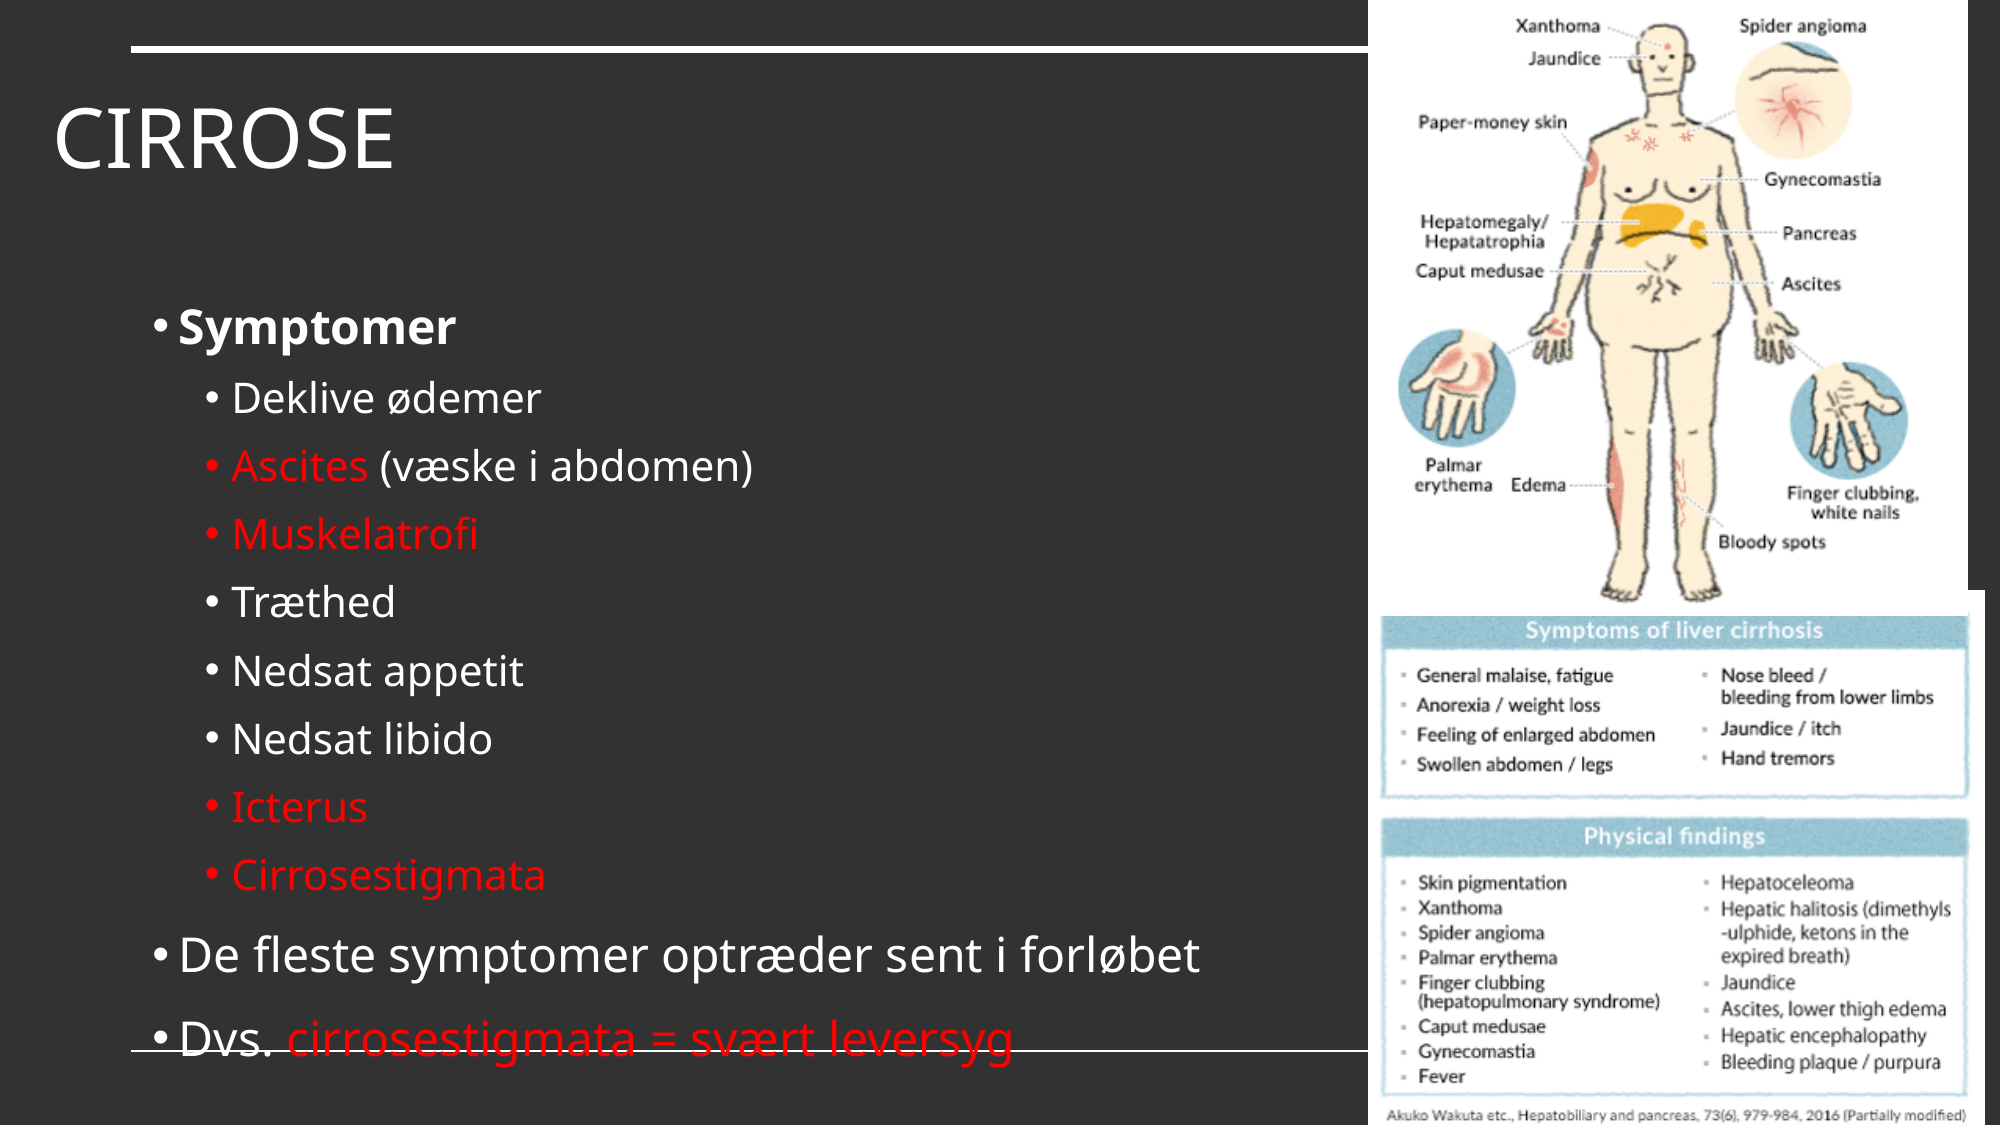

# Cirrose
Symptomer
Deklive ødemer
Ascites (væske i abdomen)
Muskelatrofi
Træthed
Nedsat appetit
Nedsat libido
Icterus
Cirrosestigmata
De fleste symptomer optræder sent i forløbet
Dvs. cirrosestigmata = svært leversyg